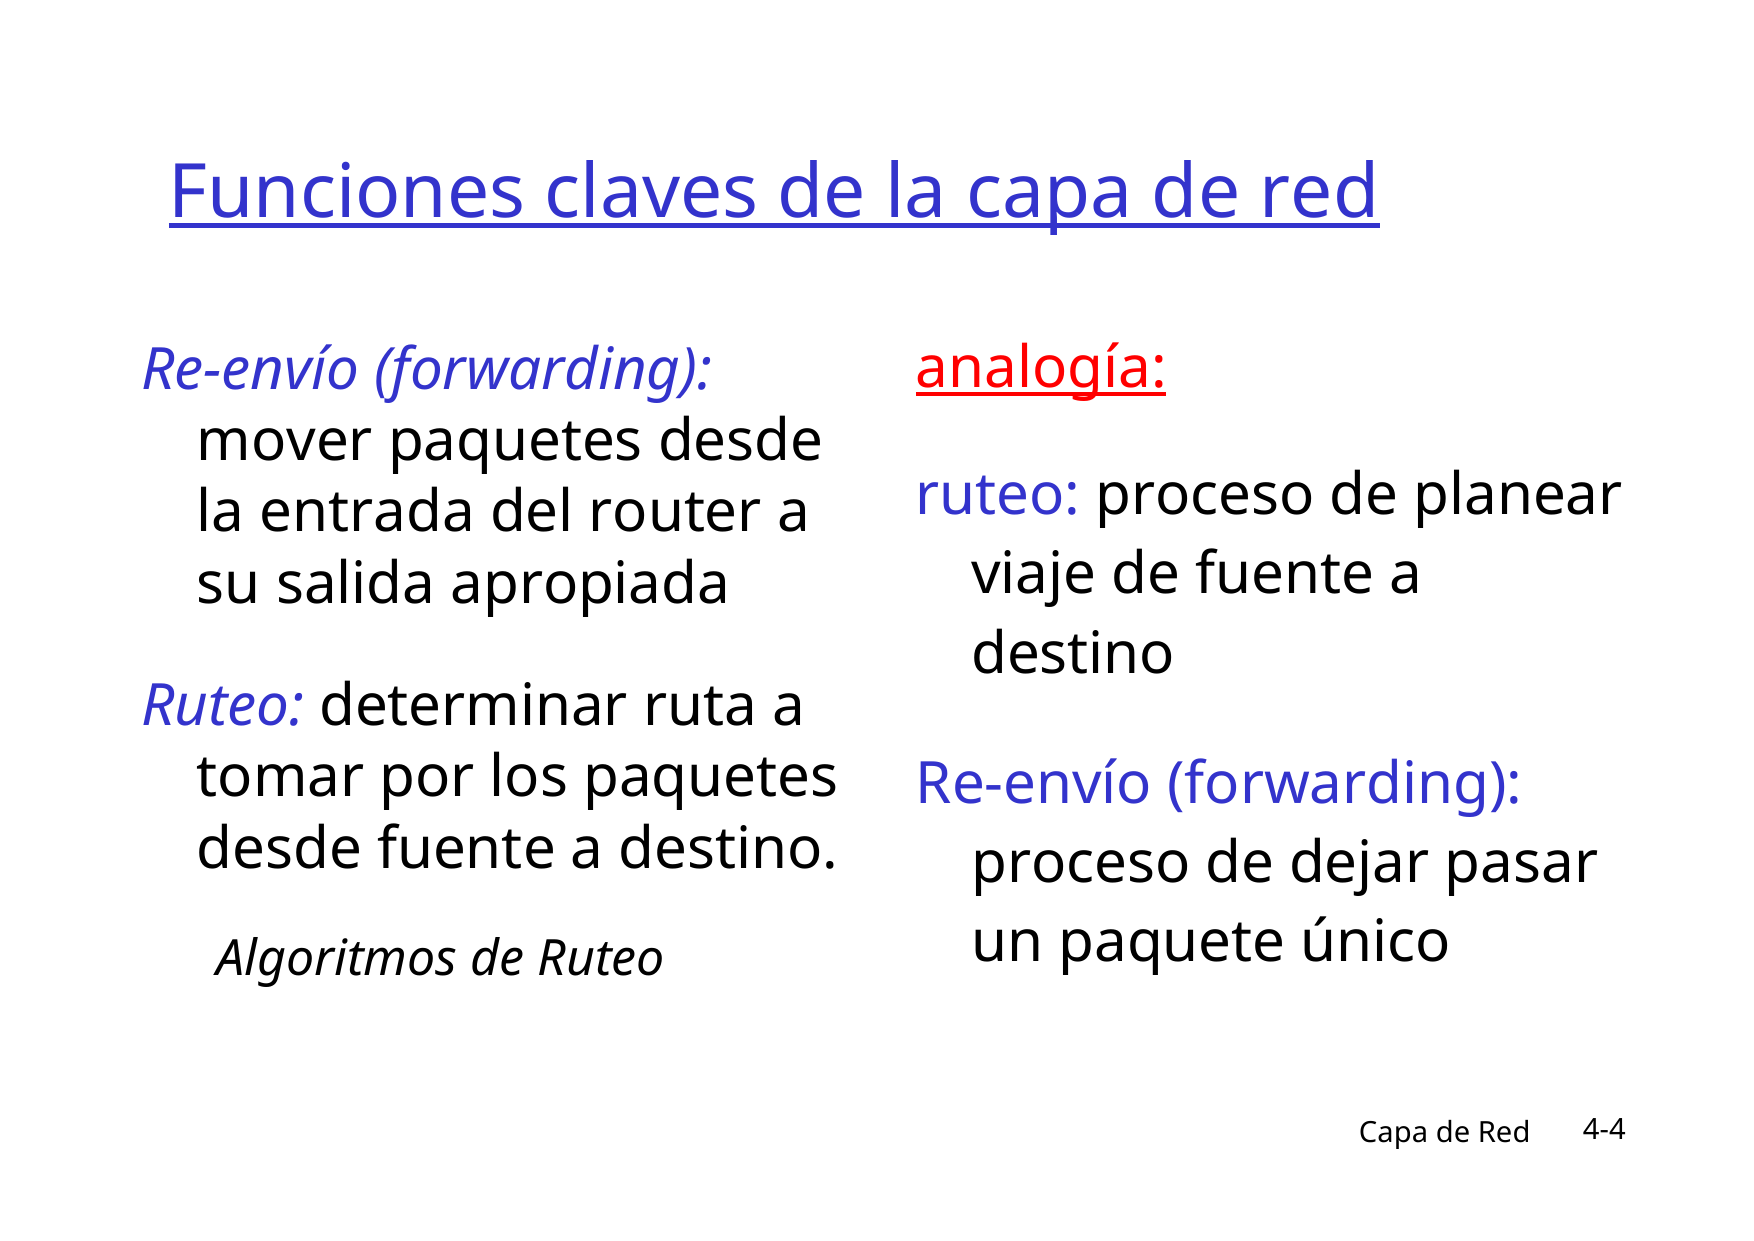

# Funciones claves de la capa de red
analogía:
ruteo: proceso de planear viaje de fuente a destino
Re-envío (forwarding): proceso de dejar pasar un paquete único
Re-envío (forwarding): mover paquetes desde la entrada del router a su salida apropiada
Ruteo: determinar ruta a tomar por los paquetes desde fuente a destino.
Algoritmos de Ruteo